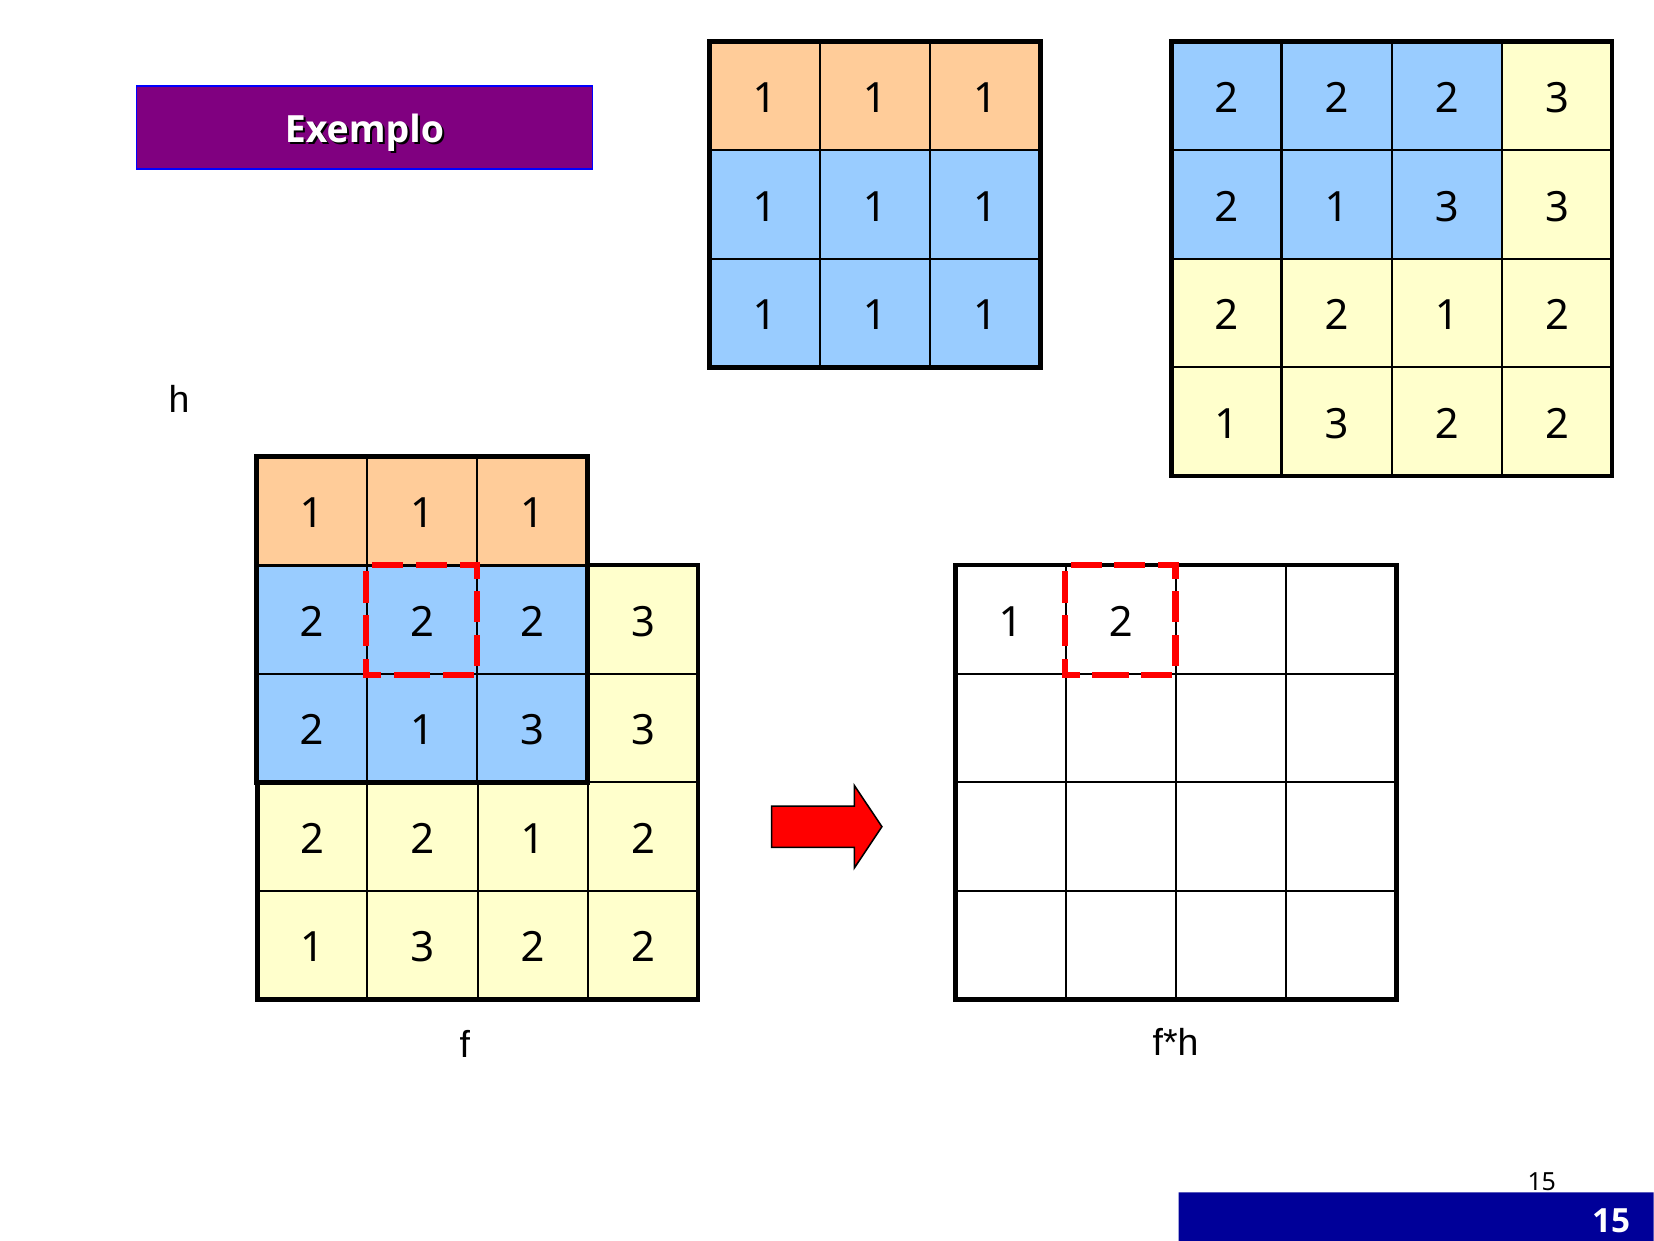

1
1
1
2
2
2
3
Exemplo
1
1
1
2
1
3
3
1
1
1
2
2
1
2
h
1
3
2
2
1
1
1
2
2
2
3
2
1
3
3
2
2
1
2
1
3
2
2
1
2
2
2
2
2
1
3
f*h
f